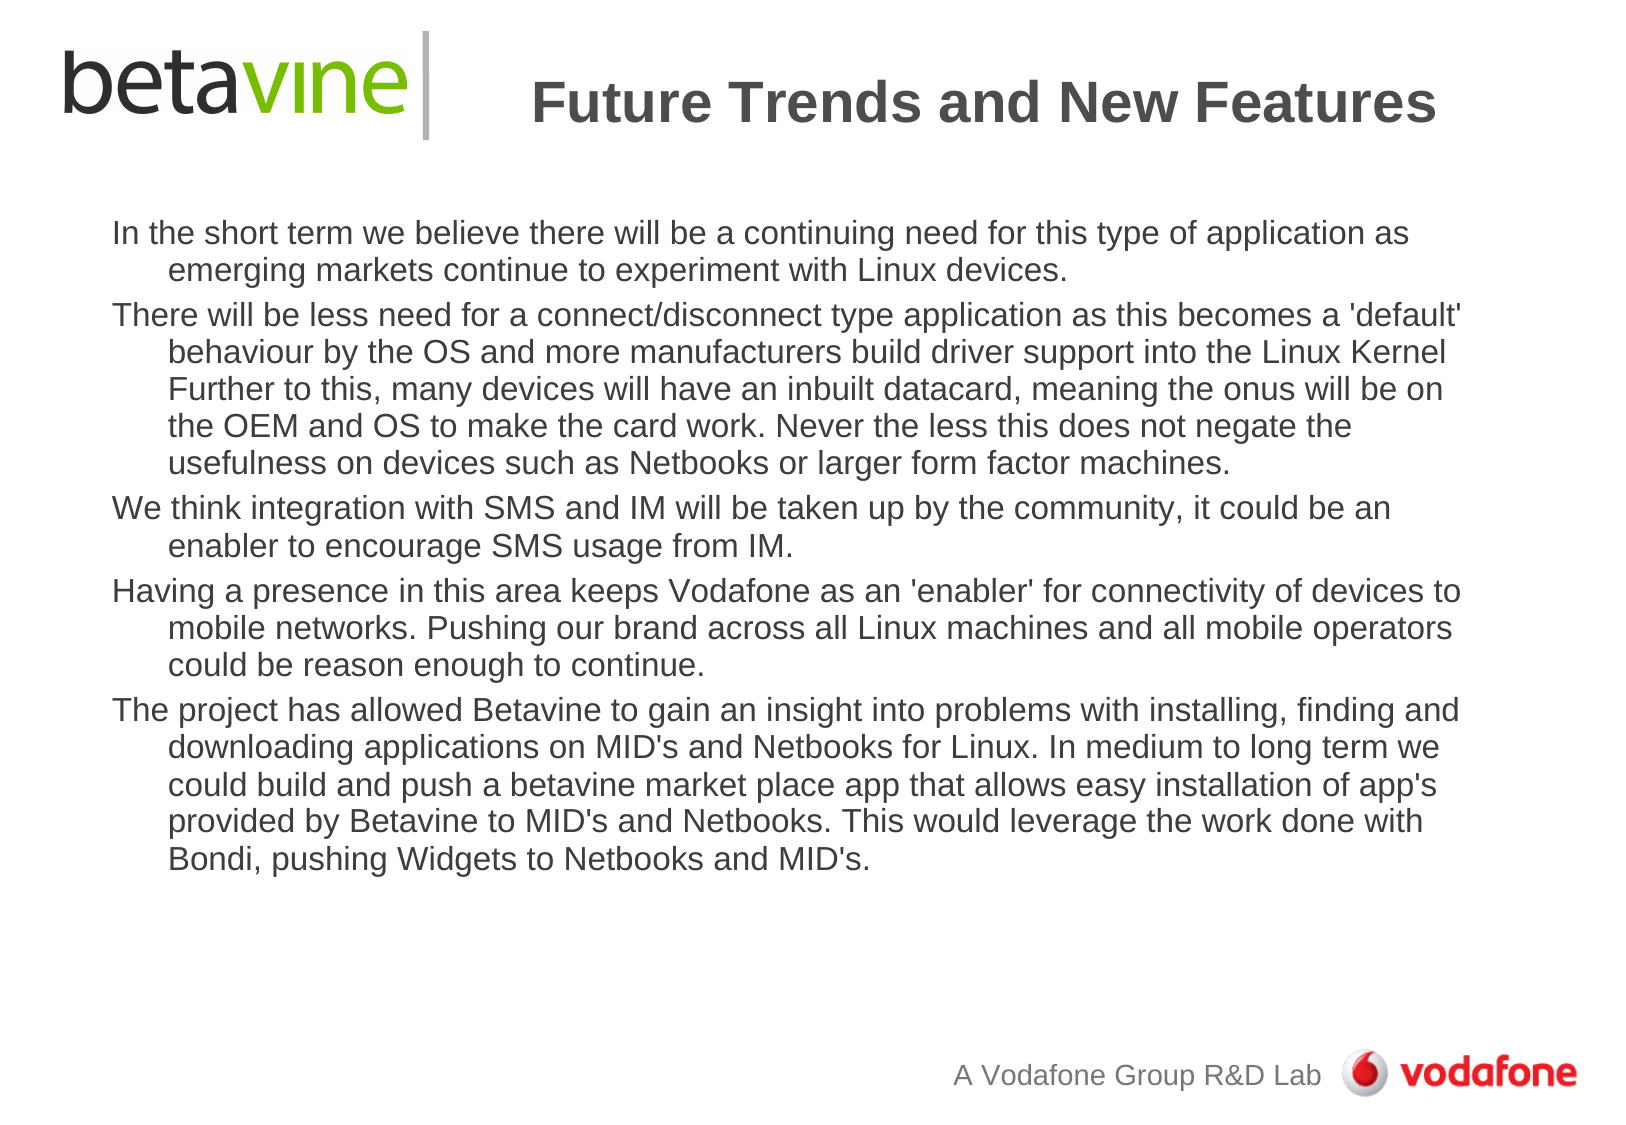

Future Trends and New Features
# In the short term we believe there will be a continuing need for this type of application as emerging markets continue to experiment with Linux devices.
There will be less need for a connect/disconnect type application as this becomes a 'default' behaviour by the OS and more manufacturers build driver support into the Linux Kernel Further to this, many devices will have an inbuilt datacard, meaning the onus will be on the OEM and OS to make the card work. Never the less this does not negate the usefulness on devices such as Netbooks or larger form factor machines.
We think integration with SMS and IM will be taken up by the community, it could be an enabler to encourage SMS usage from IM.
Having a presence in this area keeps Vodafone as an 'enabler' for connectivity of devices to mobile networks. Pushing our brand across all Linux machines and all mobile operators could be reason enough to continue.
The project has allowed Betavine to gain an insight into problems with installing, finding and downloading applications on MID's and Netbooks for Linux. In medium to long term we could build and push a betavine market place app that allows easy installation of app's provided by Betavine to MID's and Netbooks. This would leverage the work done with Bondi, pushing Widgets to Netbooks and MID's.